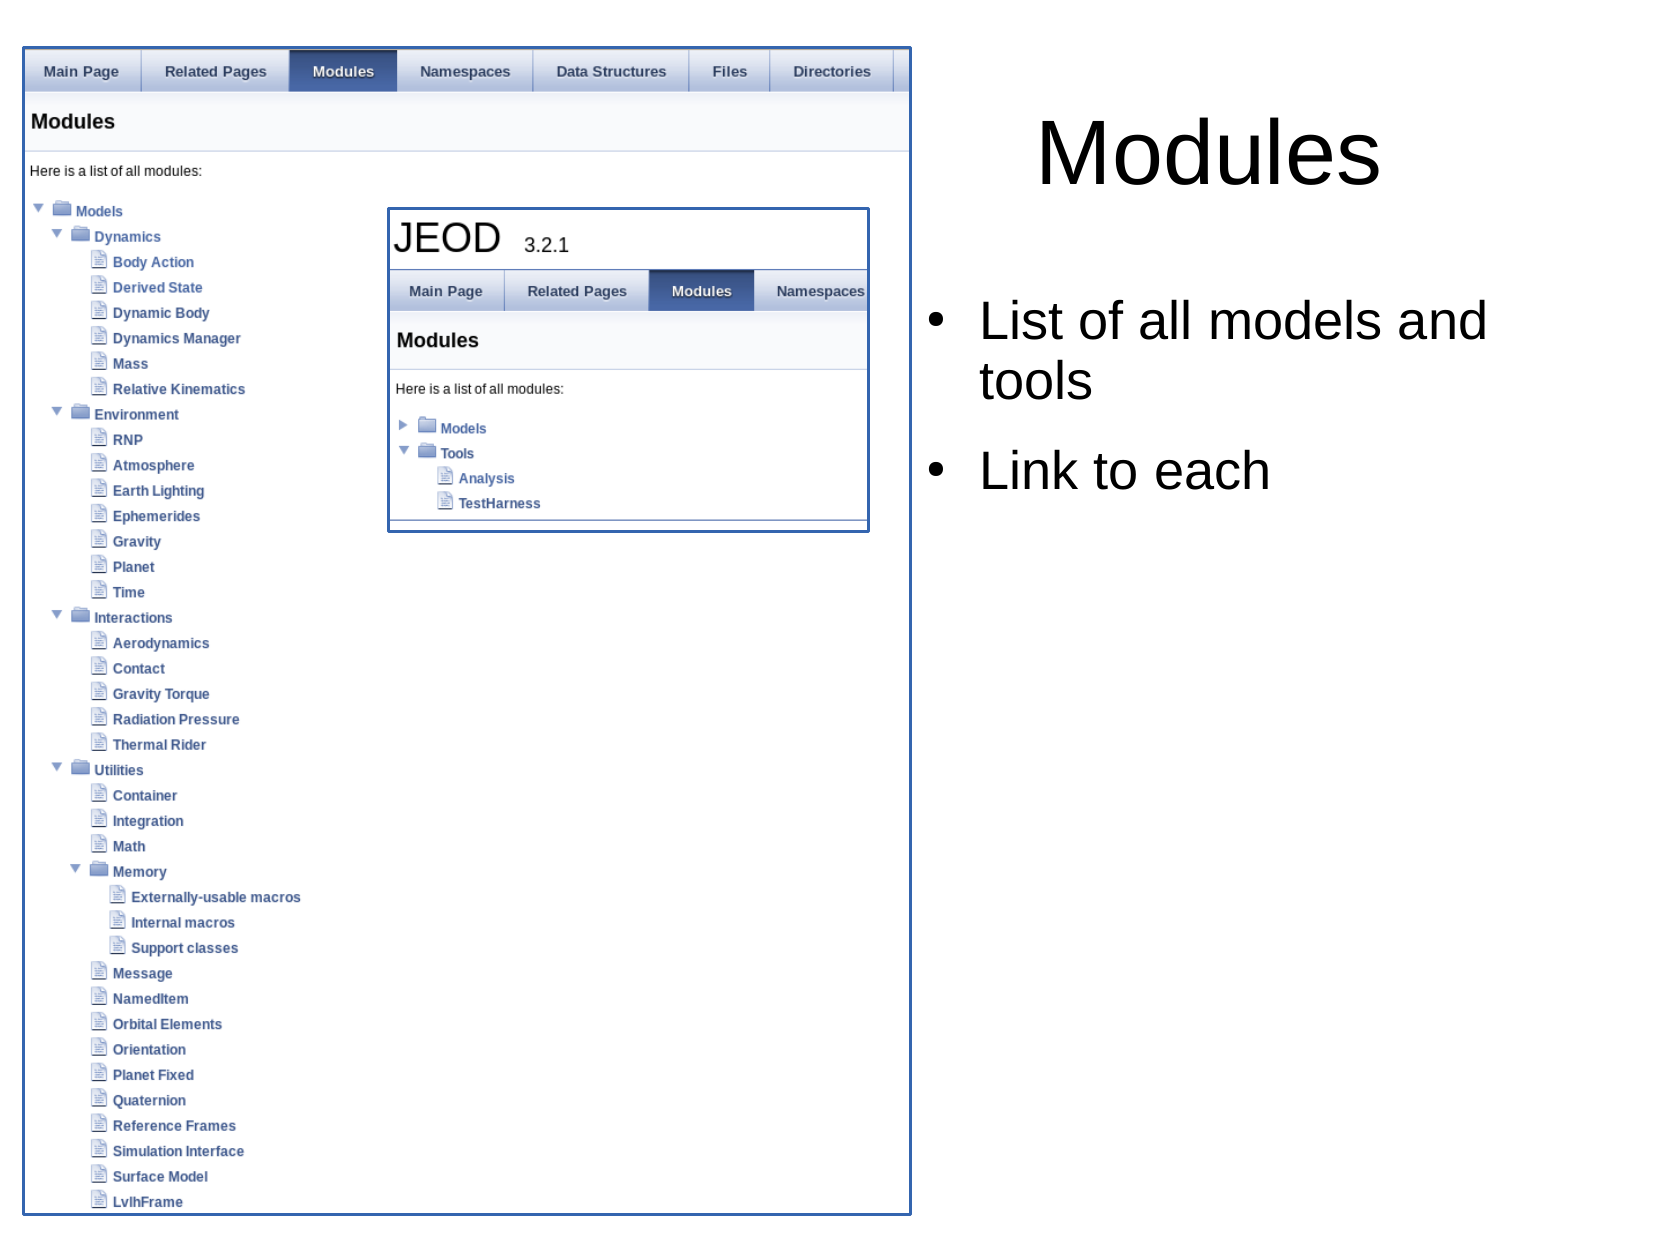

# Modules
List of all models and tools
Link to each